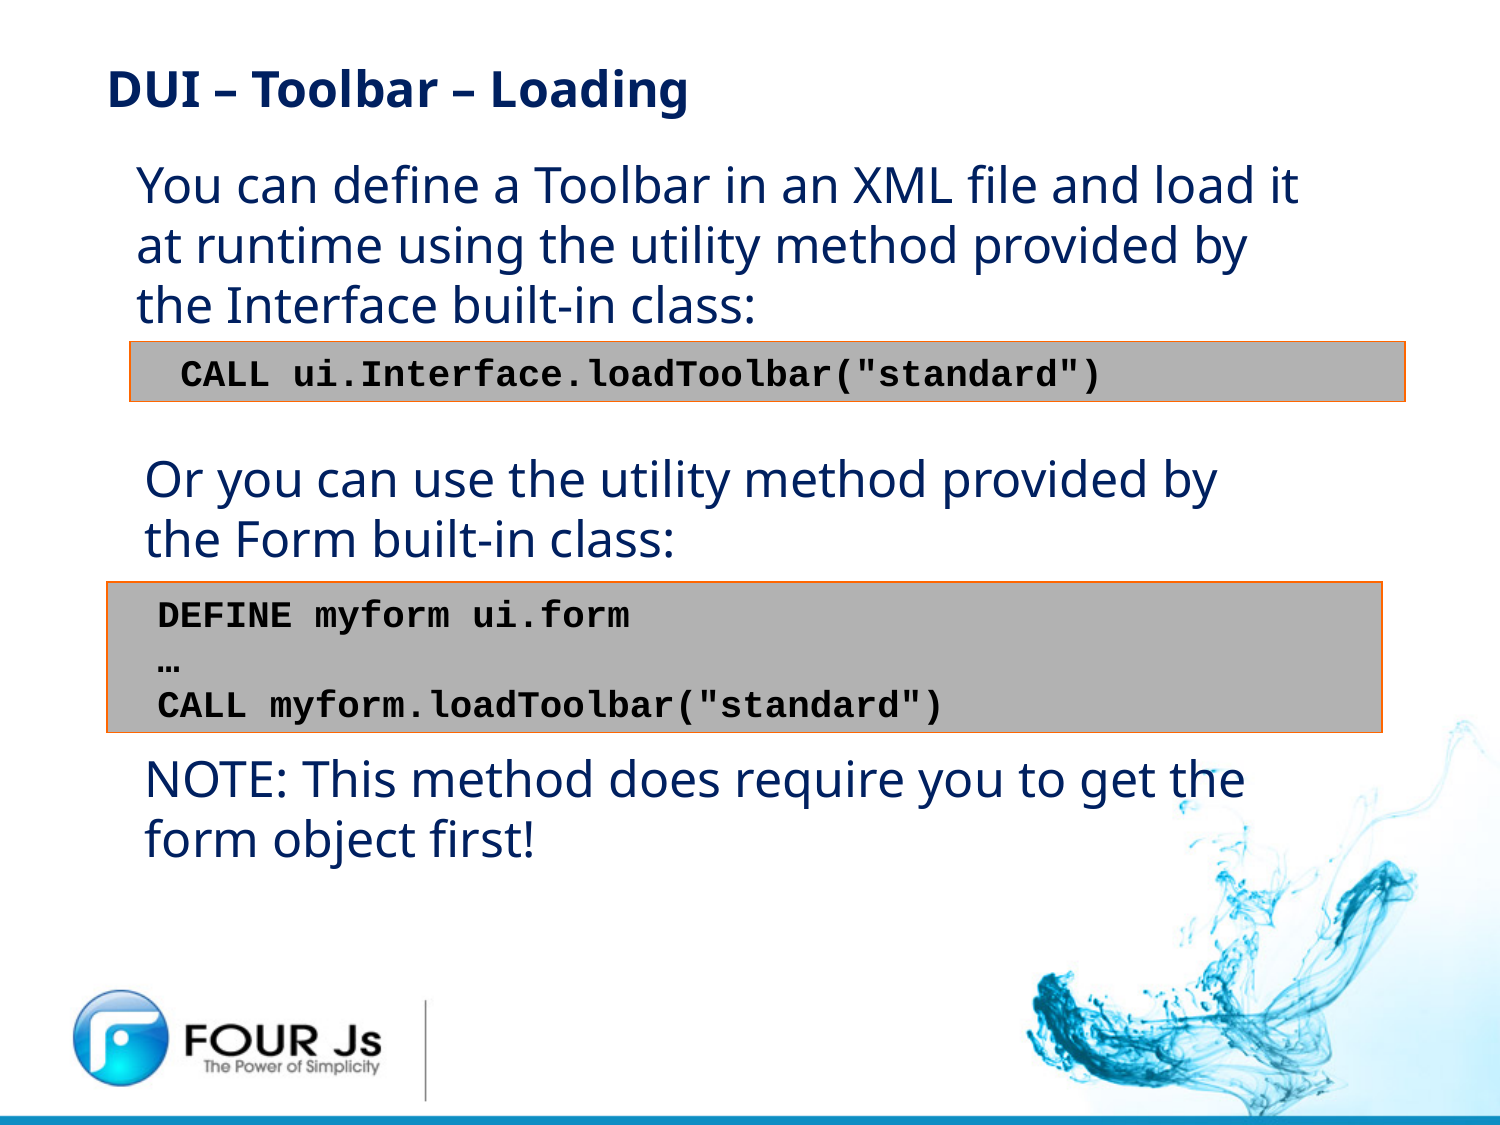

# DUI – Toolbar – Loading
You can define a Toolbar in an XML file and load it at runtime using the utility method provided by the Interface built-in class:
CALL ui.Interface.loadToolbar("standard")
Or you can use the utility method provided by the Form built-in class:
NOTE: This method does require you to get the form object first!
DEFINE myform ui.form
…
CALL myform.loadToolbar("standard")